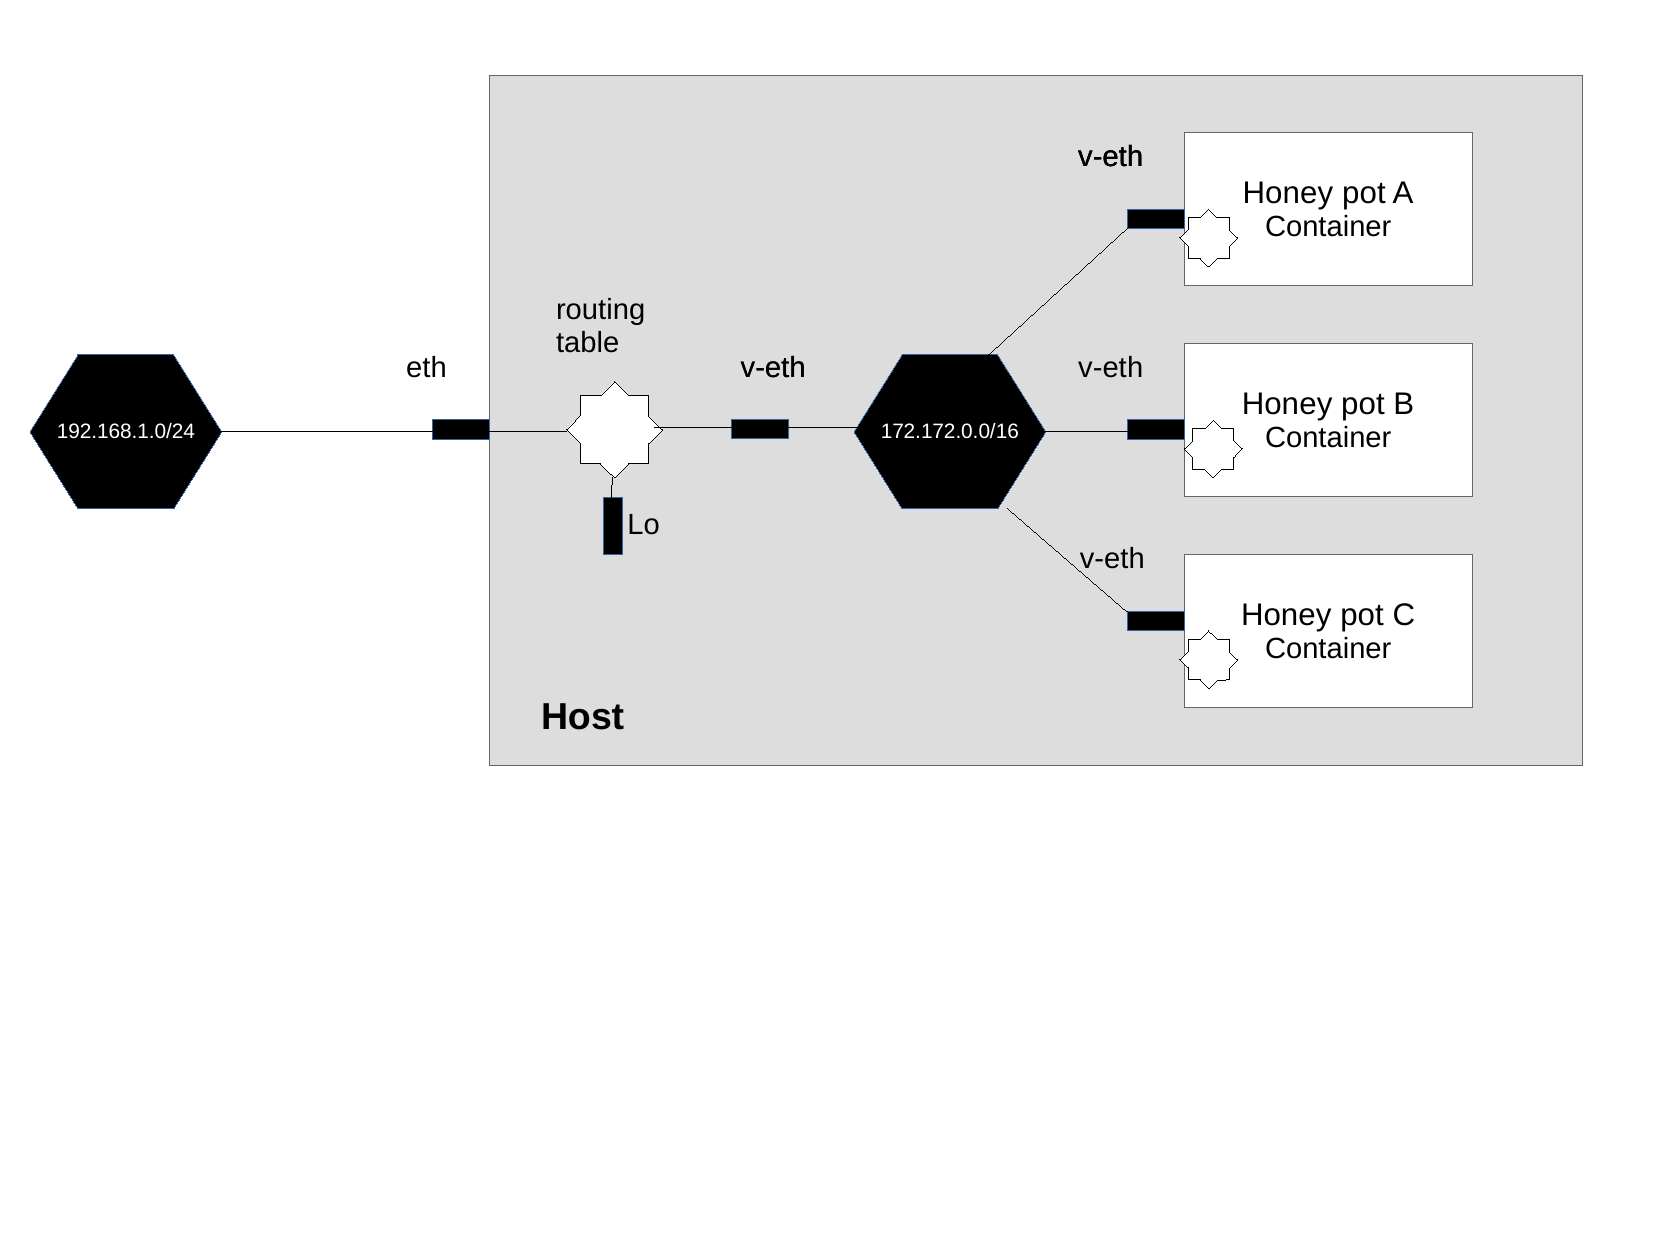

v-eth
v-eth
v-eth
Honey pot A
Container
routing
table
eth
v-eth
v-eth
v-eth
Honey pot B
Container
192.168.1.0/24
172.172.0.0/16
Lo
v-eth
Honey pot C
Container
Host